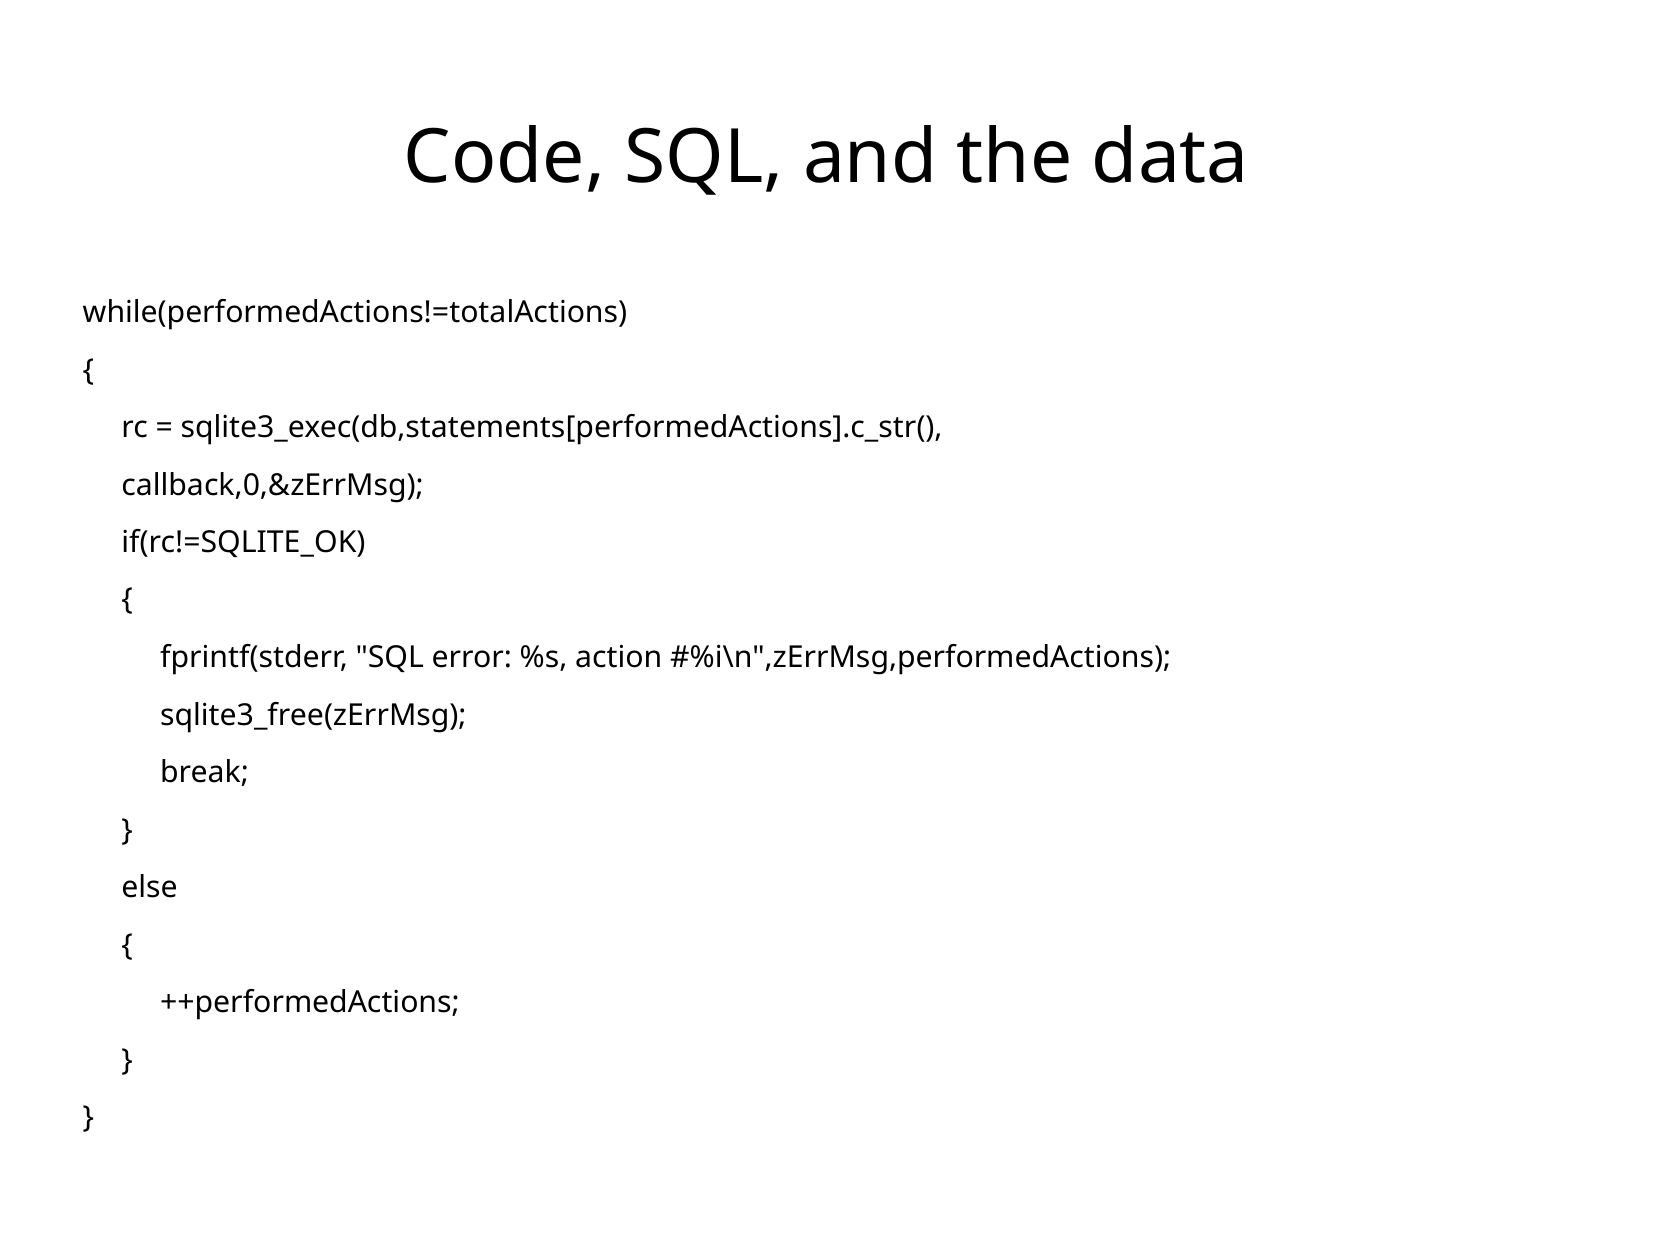

# Code, SQL, and the data
while(performedActions!=totalActions)
{
 rc = sqlite3_exec(db,statements[performedActions].c_str(),
 callback,0,&zErrMsg);
 if(rc!=SQLITE_OK)
 {
 fprintf(stderr, "SQL error: %s, action #%i\n",zErrMsg,performedActions);
 sqlite3_free(zErrMsg);
 break;
 }
 else
 {
 ++performedActions;
 }
}